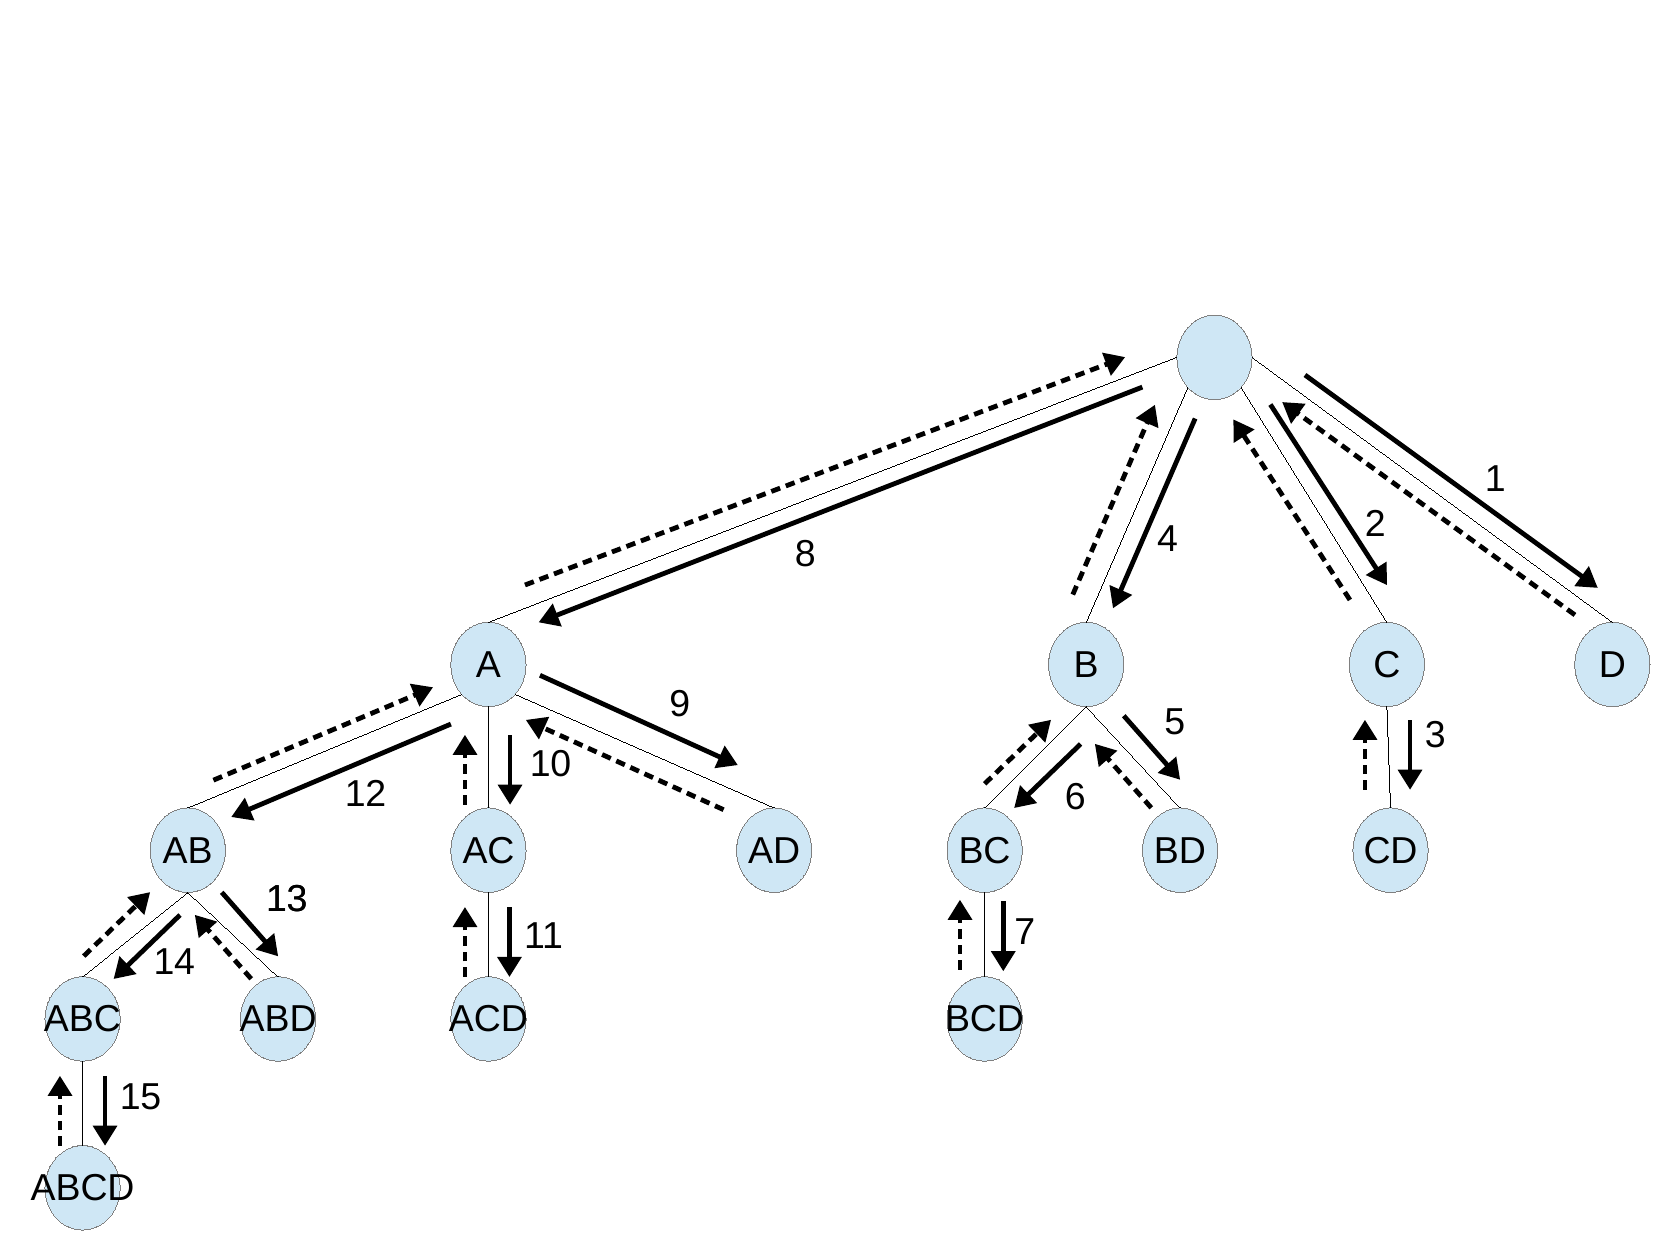

1
2
4
8
A
B
C
D
9
5
3
10
12
6
AB
AC
AD
BC
BD
CD
13
13
7
11
14
ABC
ABD
ACD
BCD
15
ABCD